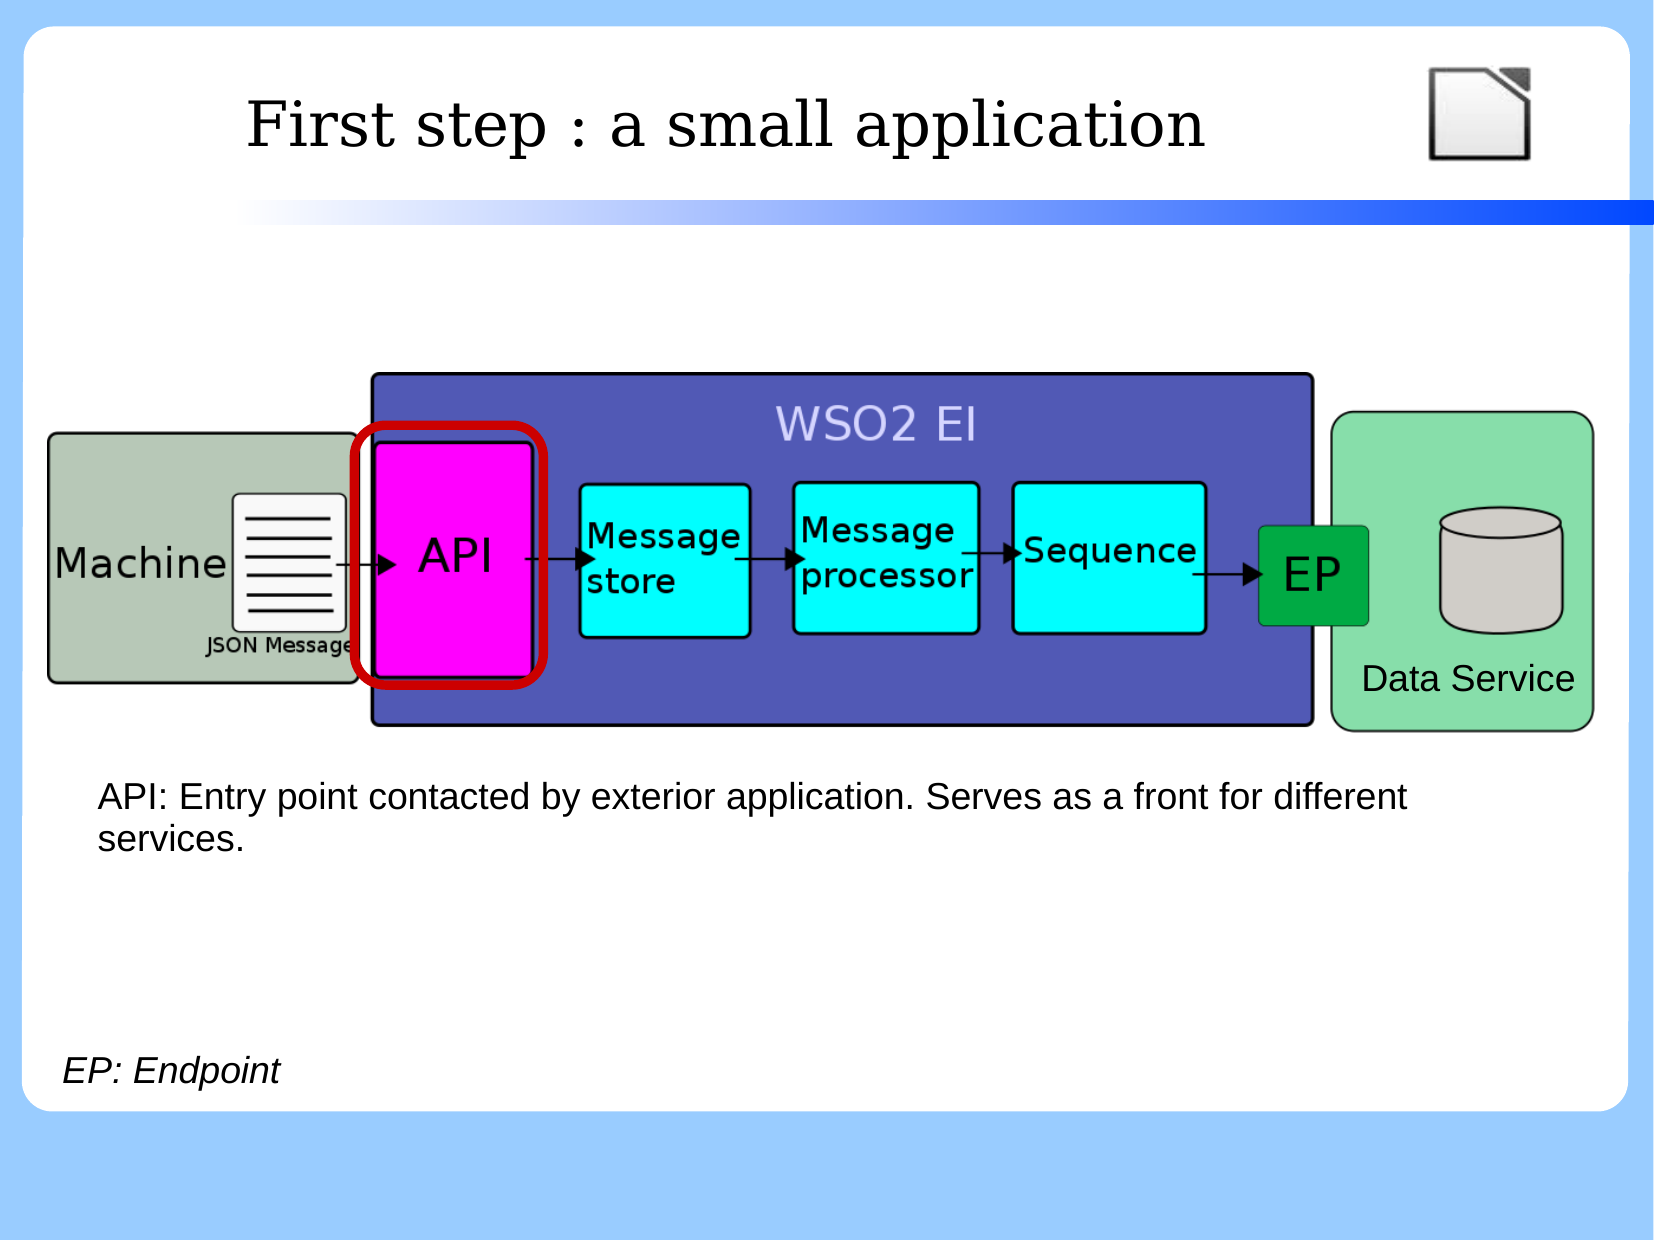

# First step : a small application
Data Service
API: Entry point contacted by exterior application. Serves as a front for different services.
EP: Endpoint